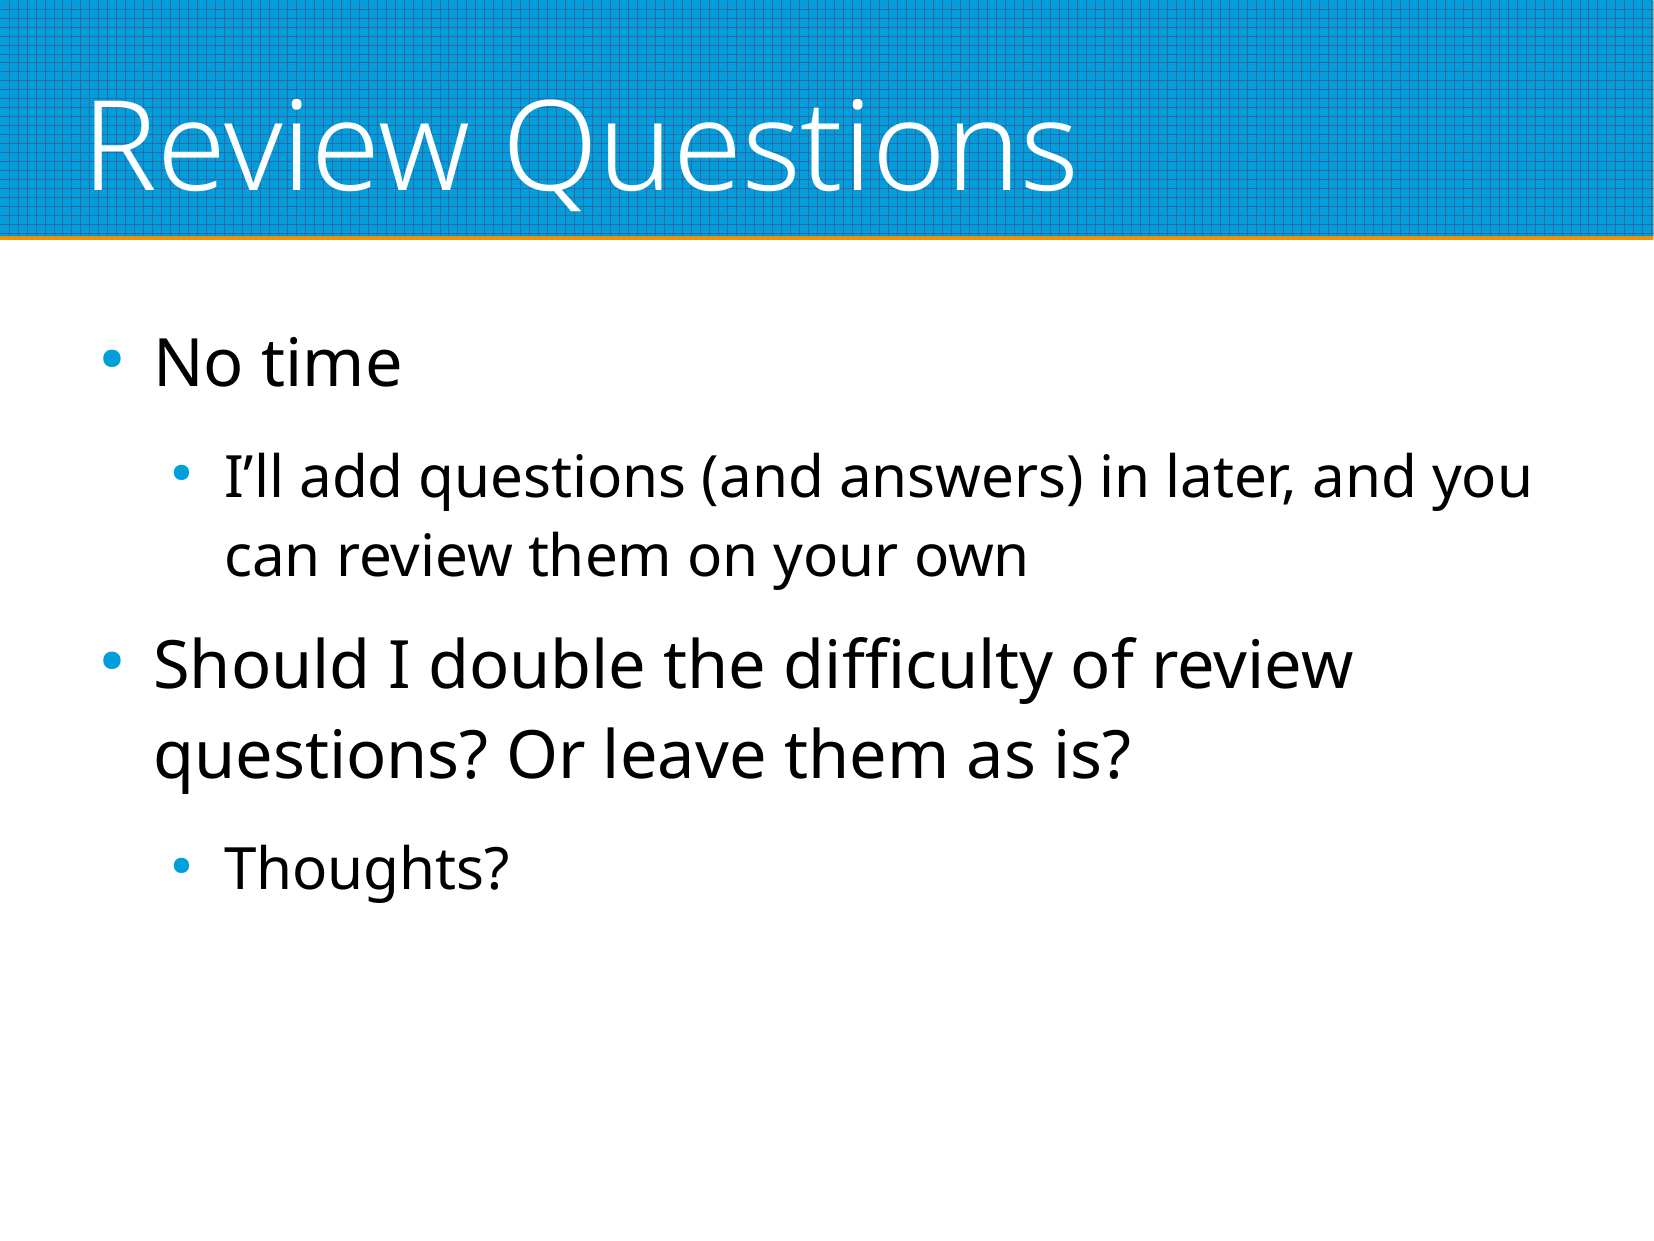

# Review Questions
No time
I’ll add questions (and answers) in later, and you can review them on your own
Should I double the difficulty of review questions? Or leave them as is?
Thoughts?